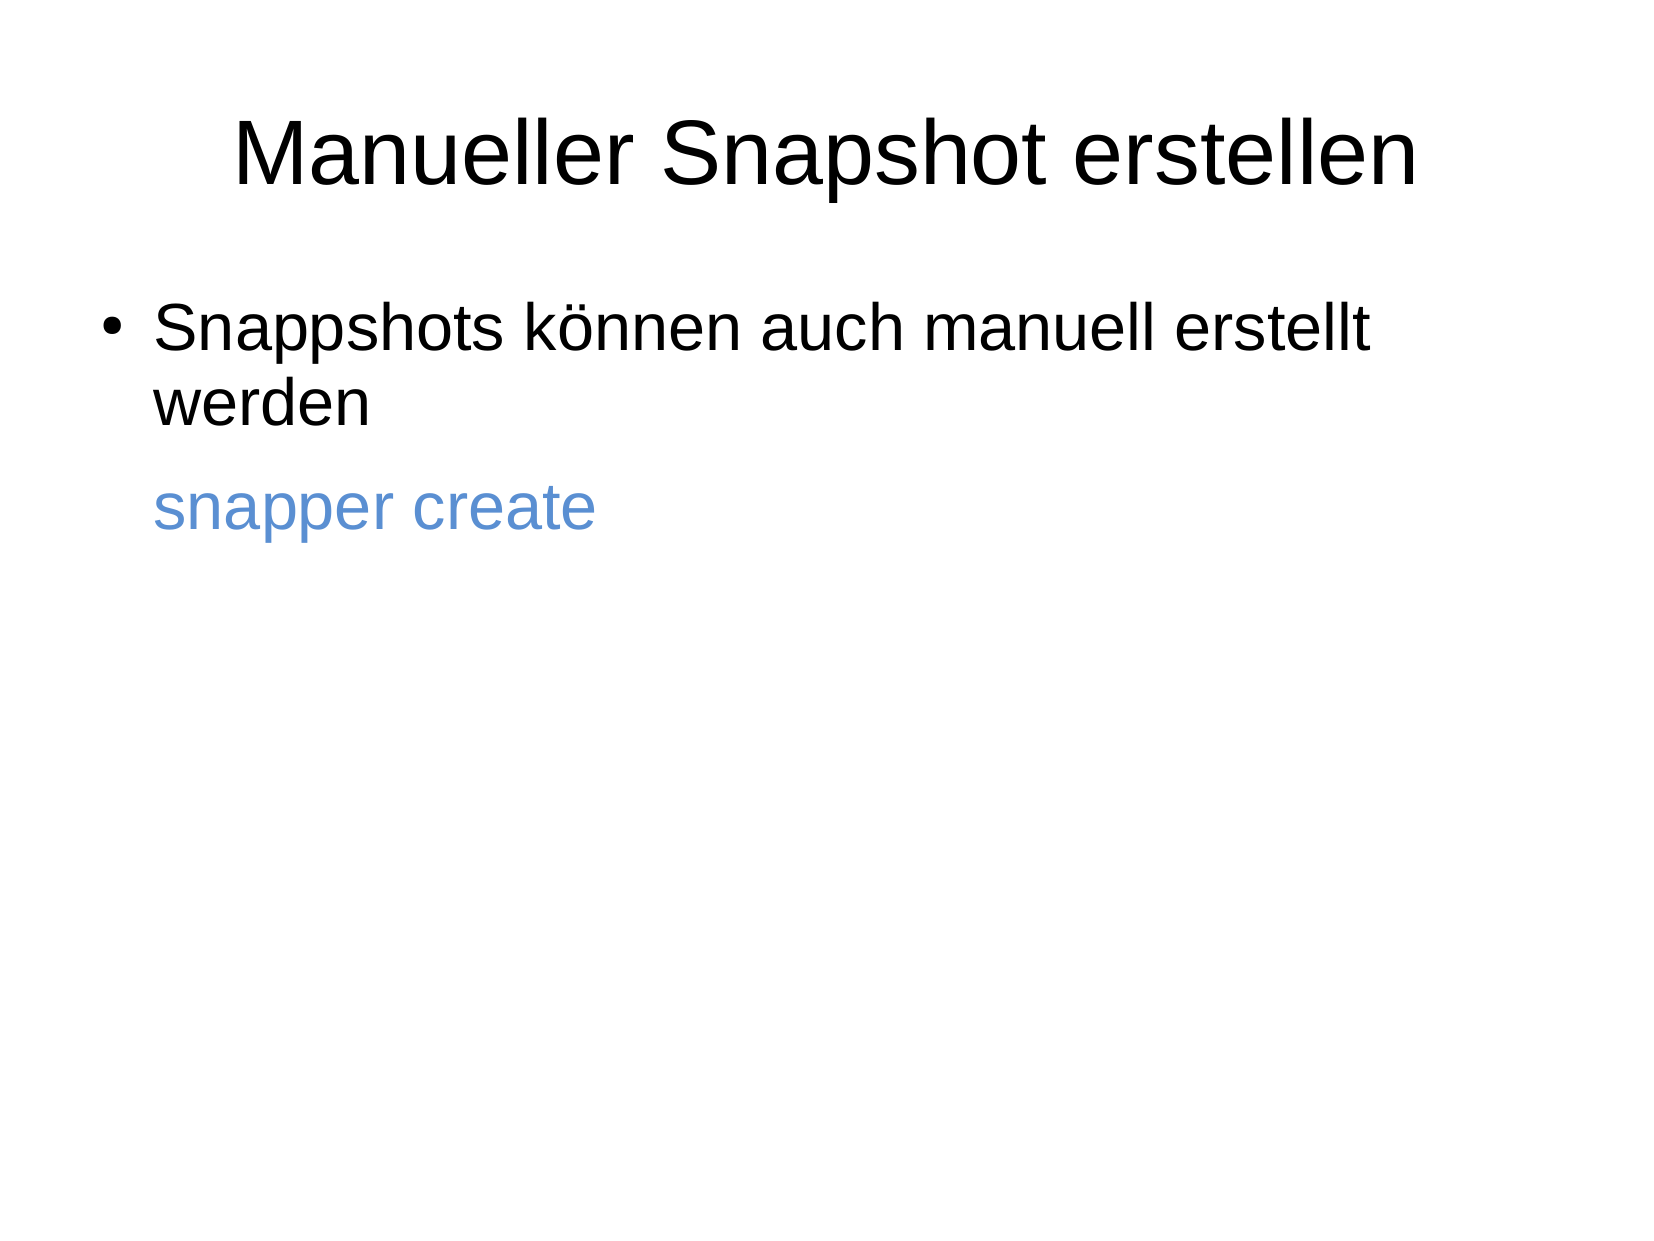

# Manueller Snapshot erstellen
Snappshots können auch manuell erstellt werden
snapper create